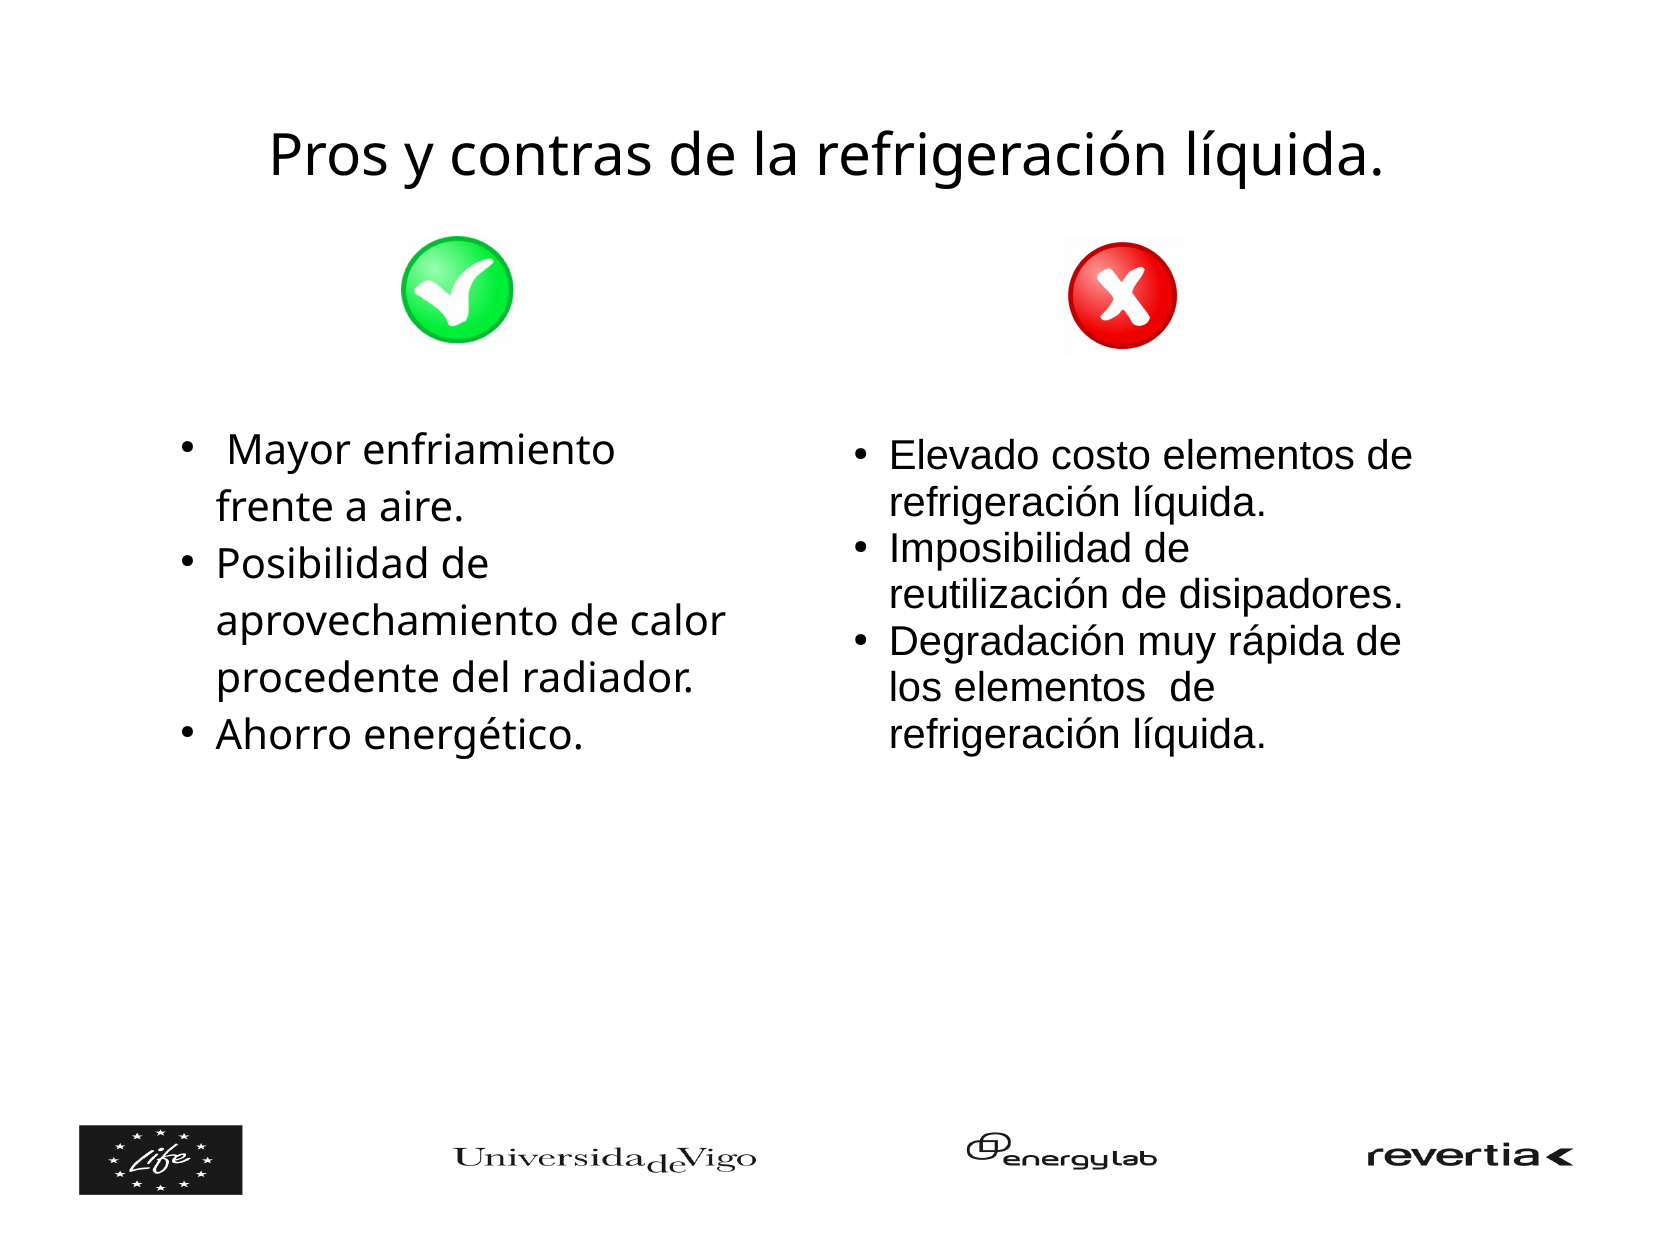

# Pros y contras de la refrigeración líquida.
 Mayor enfriamiento frente a aire.
Posibilidad de aprovechamiento de calor procedente del radiador.
Ahorro energético.
Elevado costo elementos de refrigeración líquida.
Imposibilidad de reutilización de disipadores.
Degradación muy rápida de los elementos de refrigeración líquida.